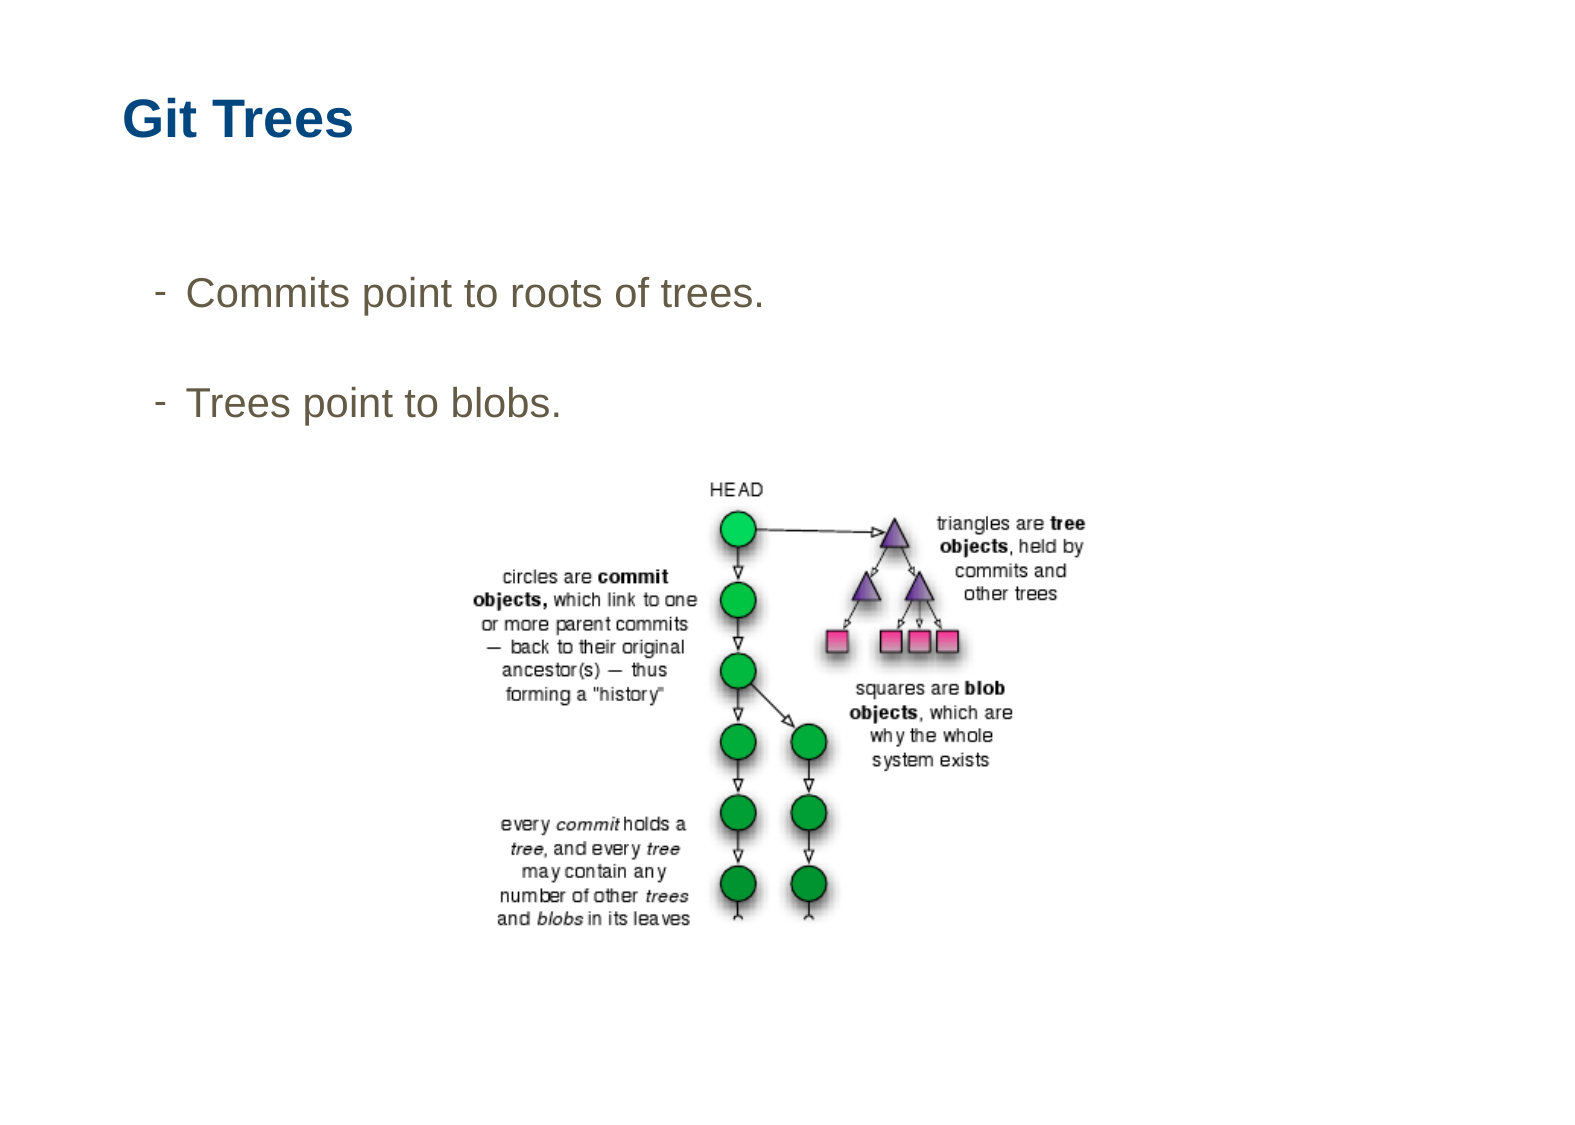

# Git Trees
Commits point to roots of trees.
Trees point to blobs.